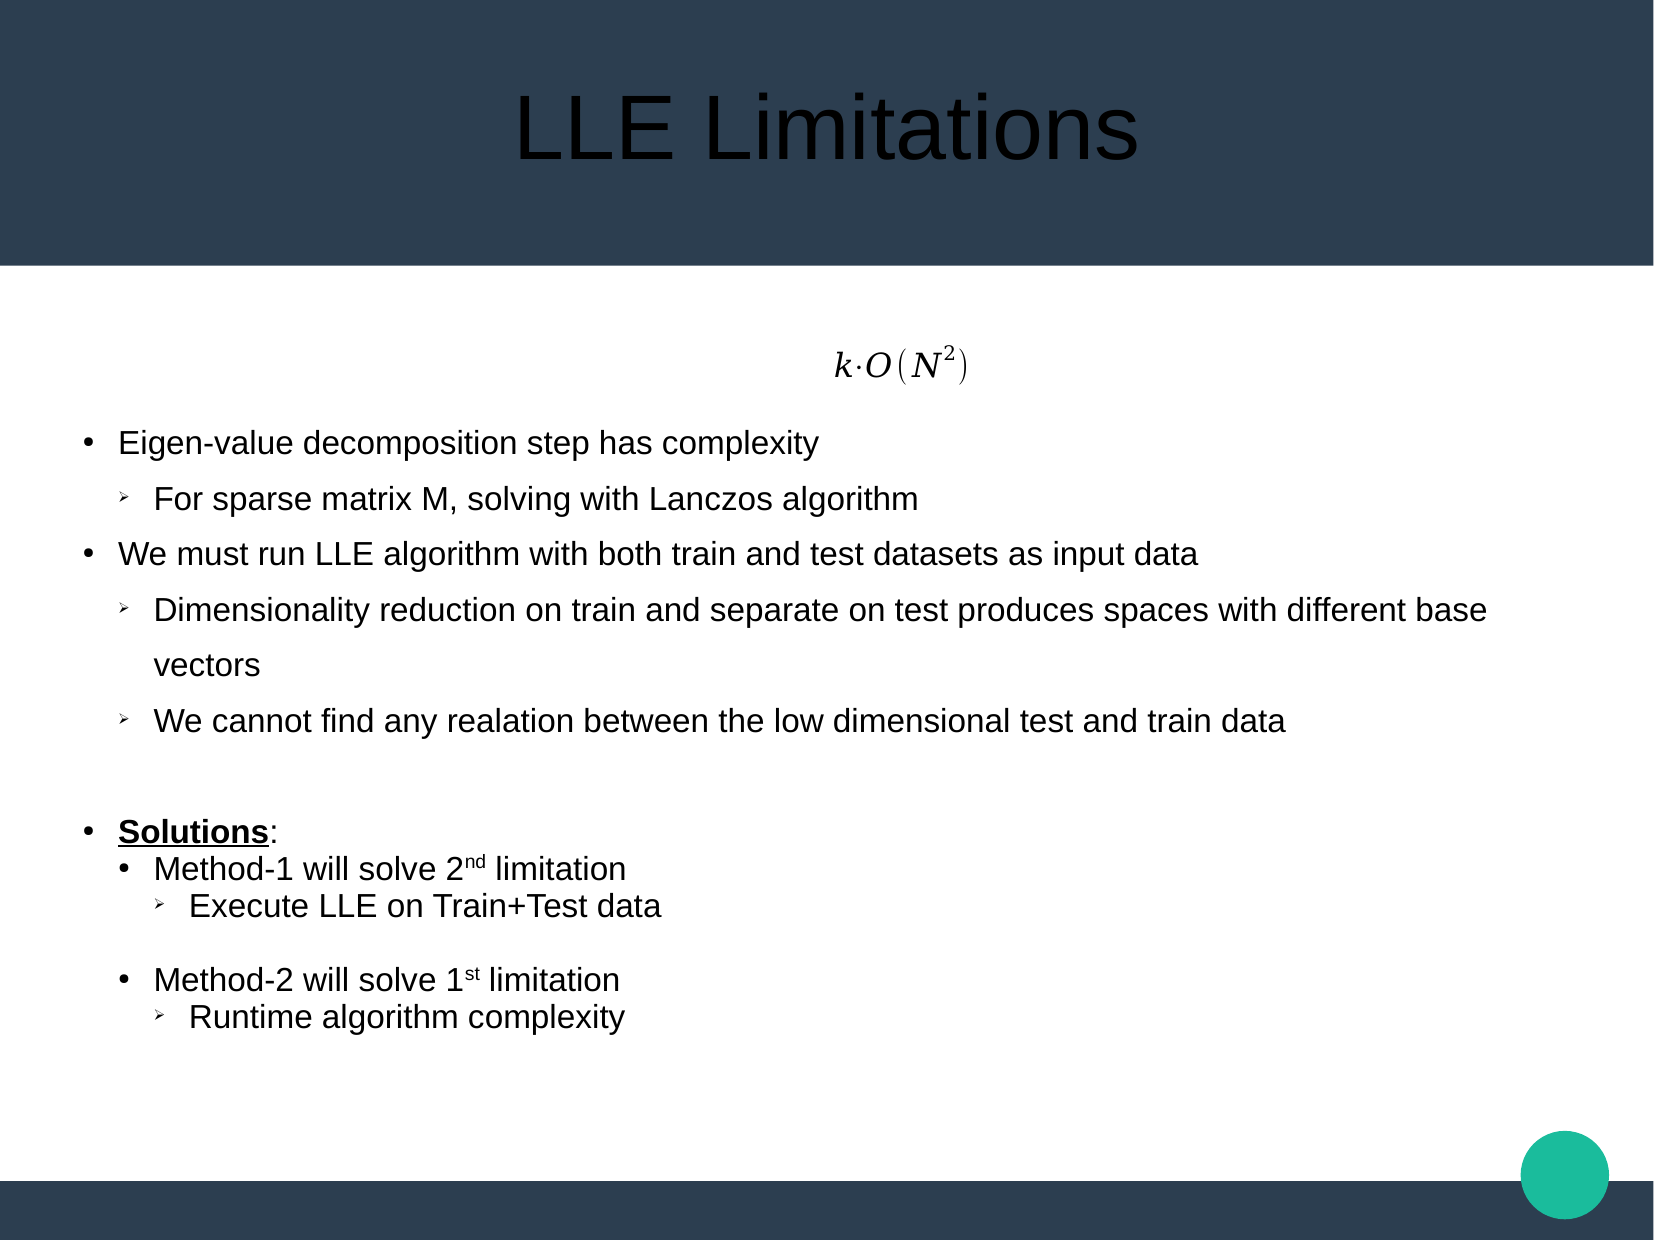

# LLE Limitations
Eigen-value decomposition step has complexity
For sparse matrix M, solving with Lanczos algorithm
We must run LLE algorithm with both train and test datasets as input data
Dimensionality reduction on train and separate on test produces spaces with different base vectors
We cannot find any realation between the low dimensional test and train data
Solutions:
Method-1 will solve 2nd limitation
Execute LLE on Train+Test data
Method-2 will solve 1st limitation
Runtime algorithm complexity